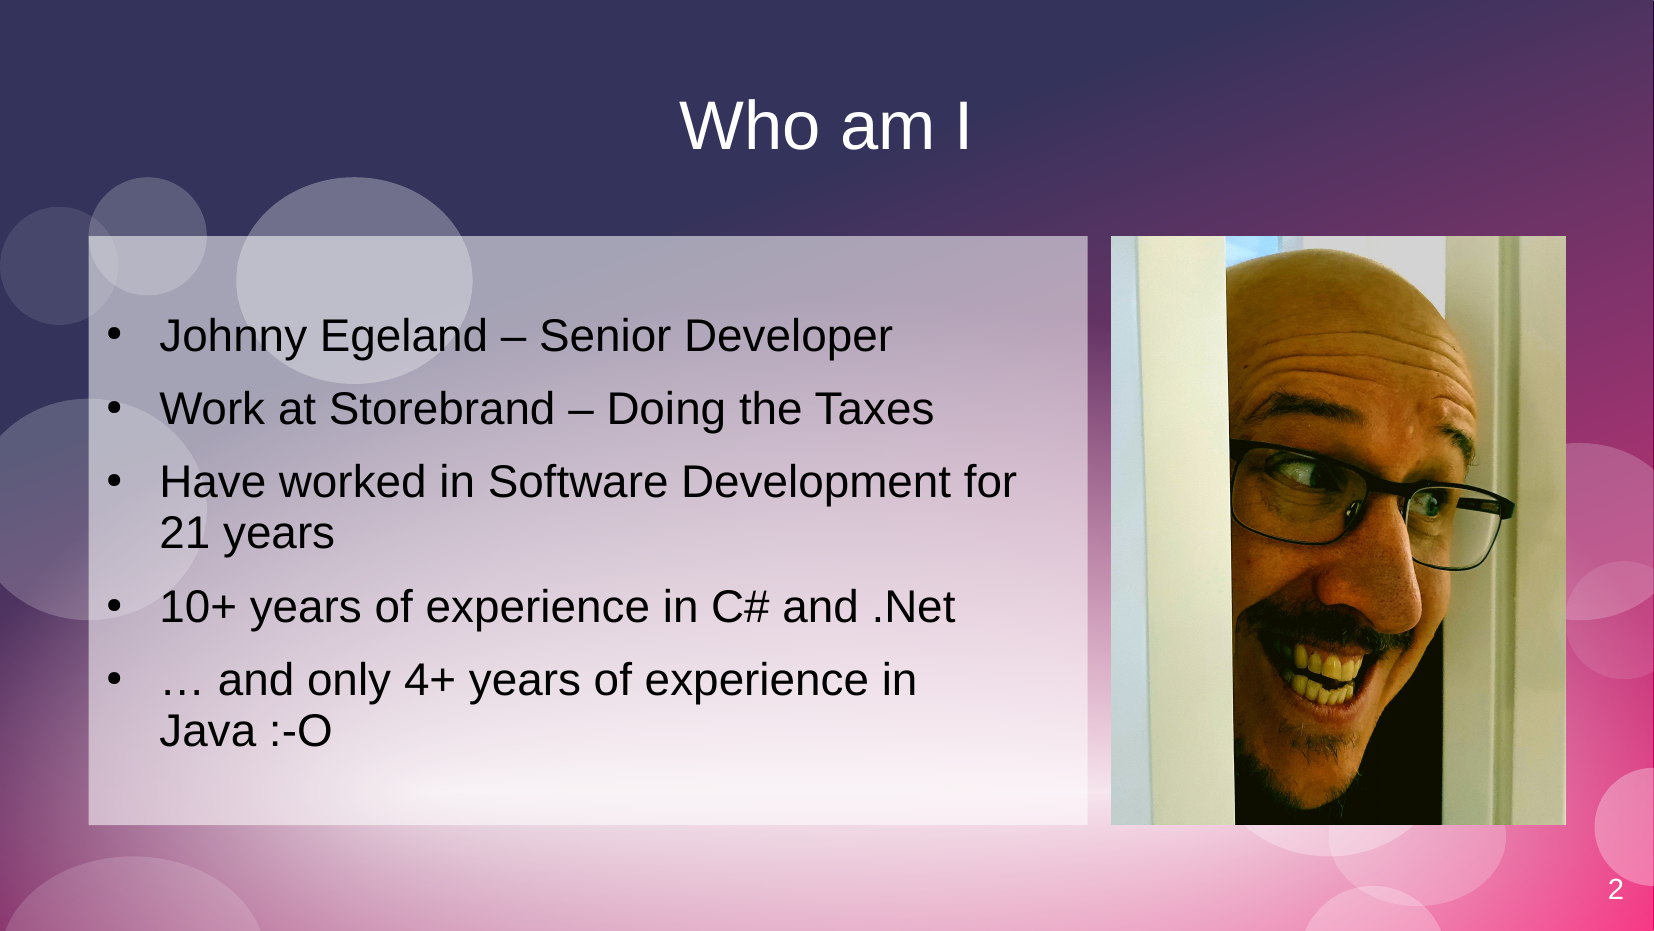

# Who am I
Johnny Egeland – Senior Developer
Work at Storebrand – Doing the Taxes
Have worked in Software Development for
21 years
10+ years of experience in C# and .Net
… and only 4+ years of experience in
Java :-O